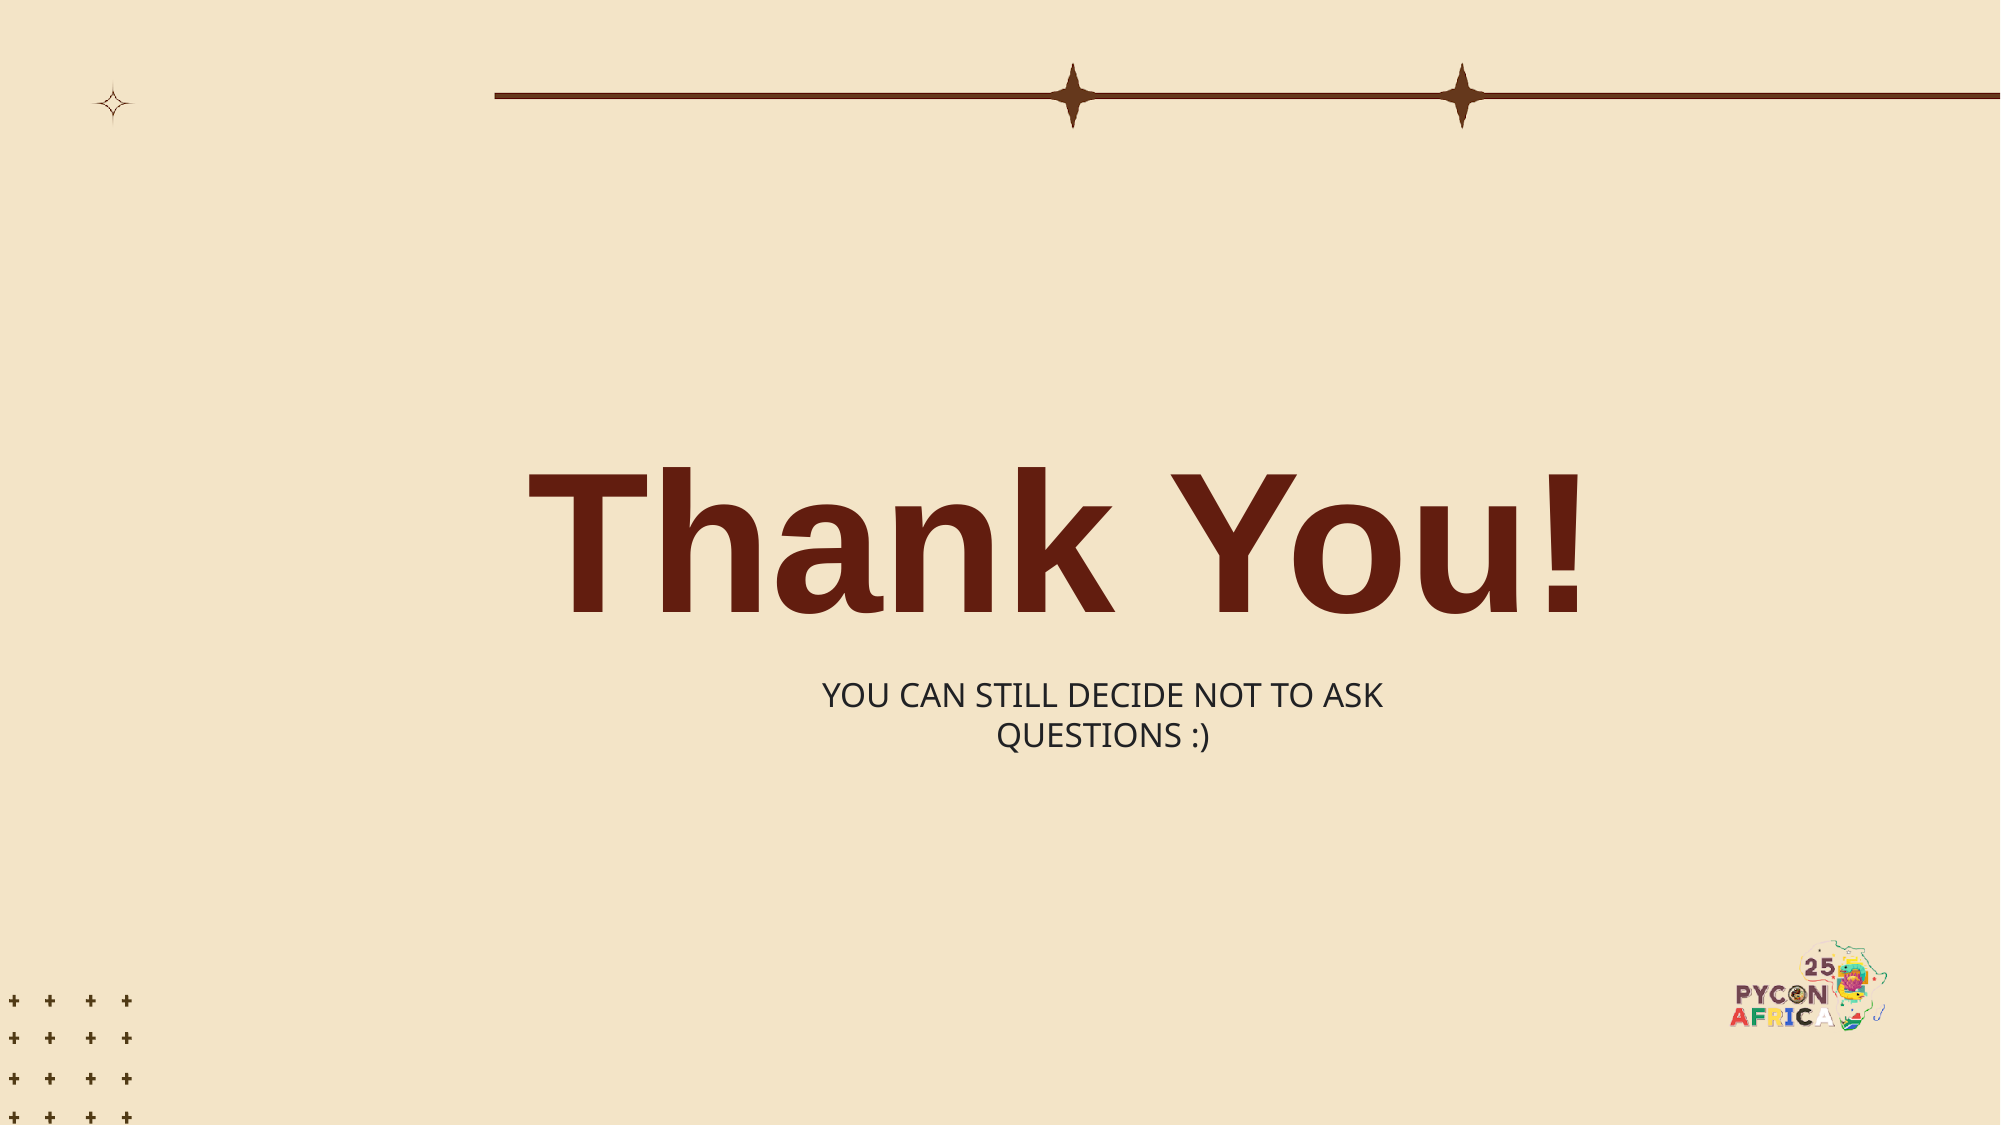

Thank You!
YOU CAN STILL DECIDE NOT TO ASK QUESTIONS :)